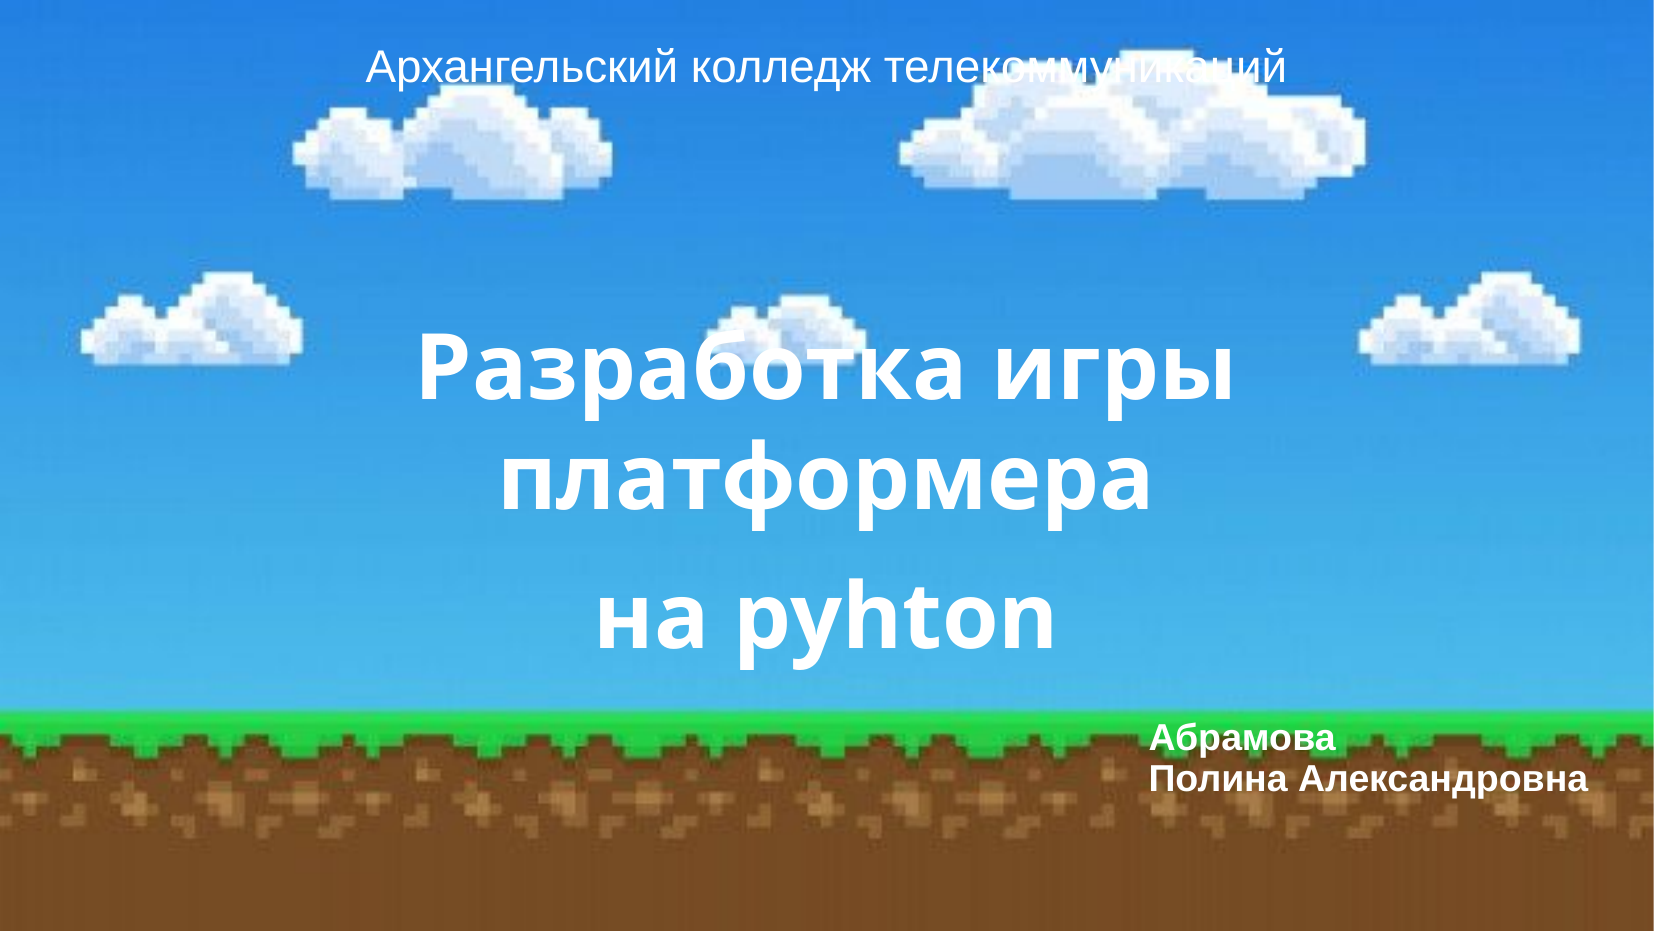

# Архангельский колледж телекоммуникаций
Разработка игры платформера
на pyhton
Абрамова
Полина Александровна